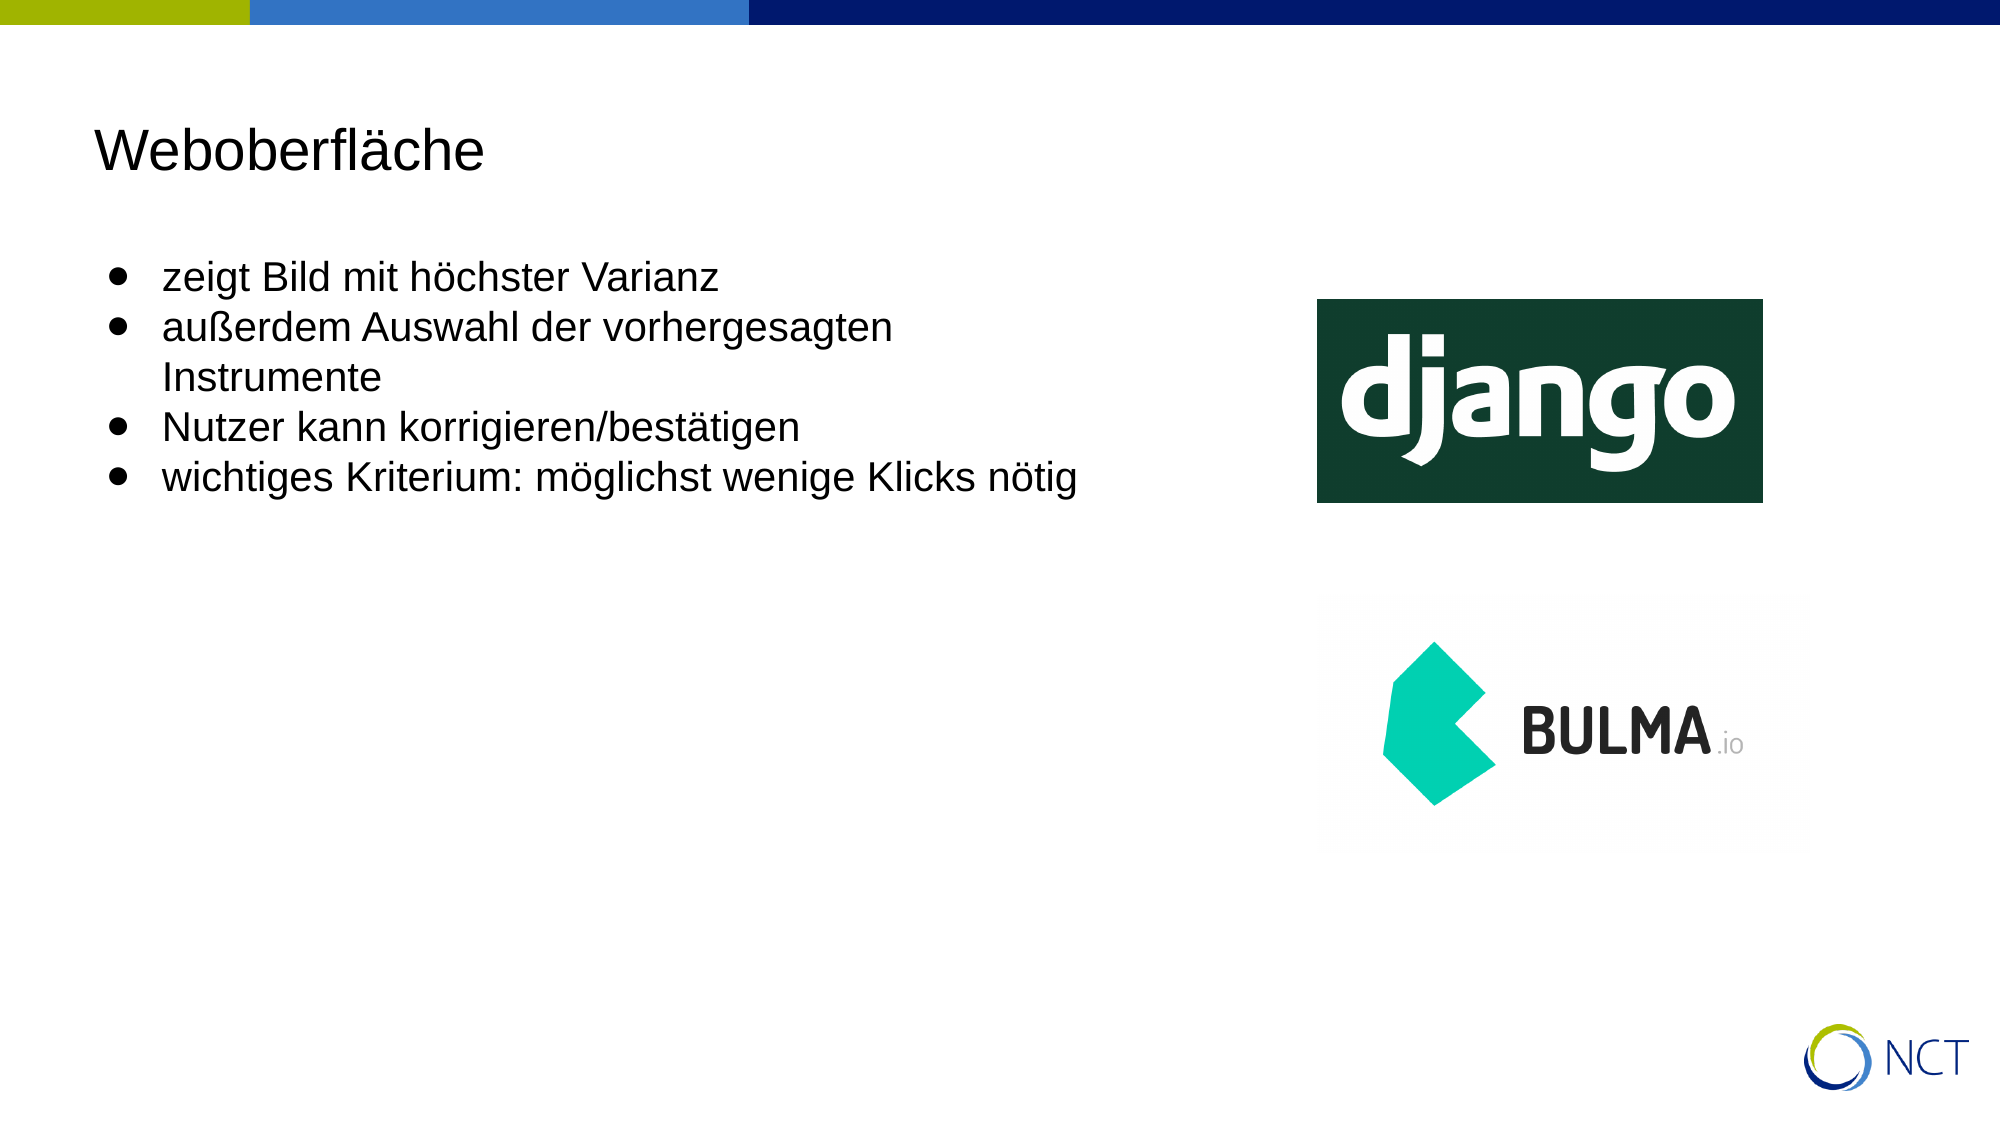

# Weboberfläche
zeigt Bild mit höchster Varianz
außerdem Auswahl der vorhergesagten Instrumente
Nutzer kann korrigieren/bestätigen
wichtiges Kriterium: möglichst wenige Klicks nötig